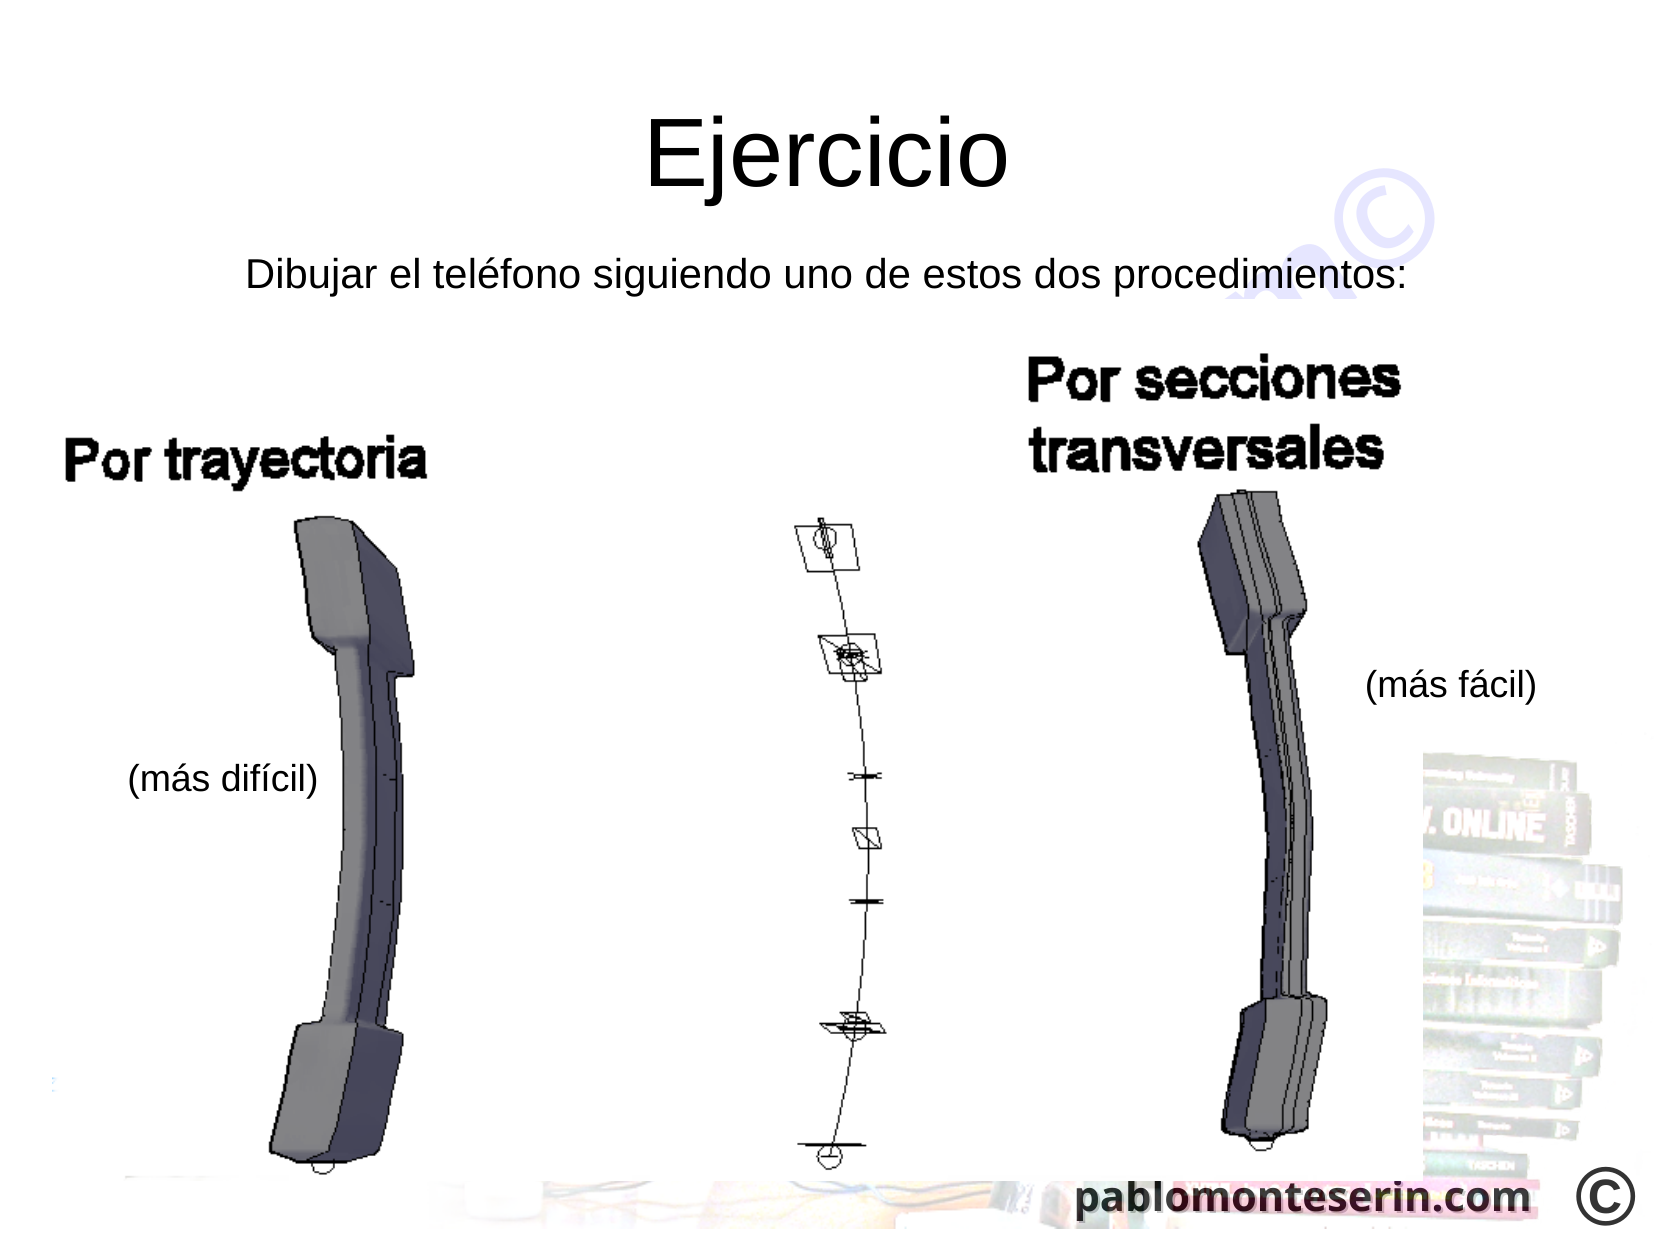

# Ejercicio
Dibujar el teléfono siguiendo uno de estos dos procedimientos:
(más fácil)
(más difícil)